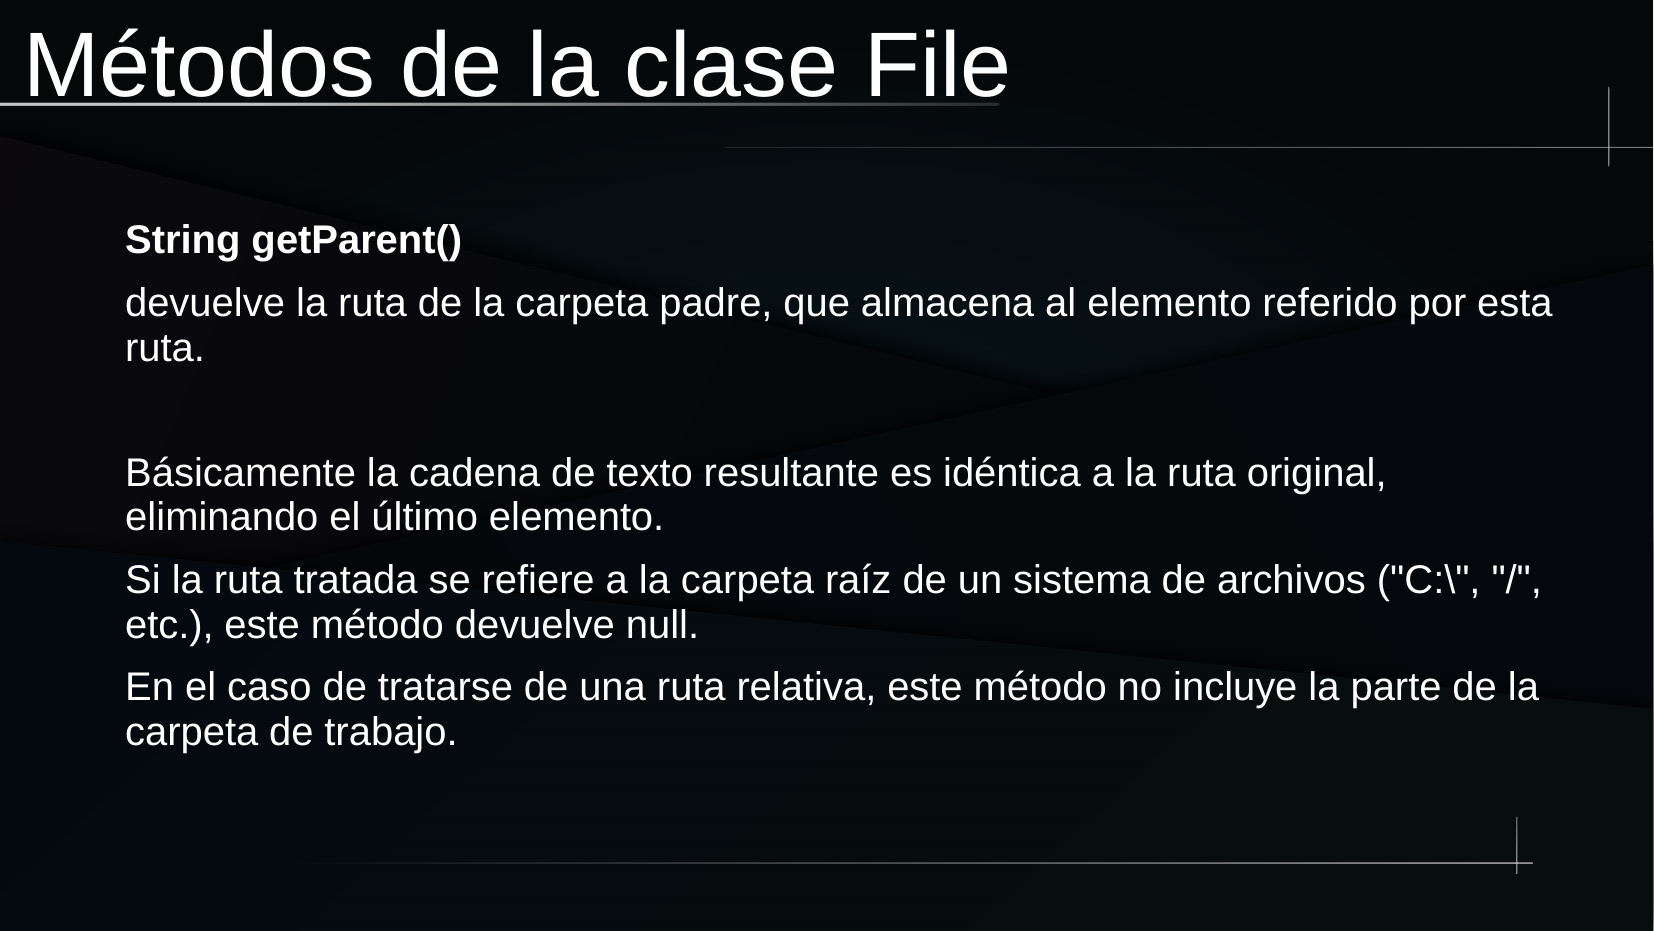

# Métodos de la clase File
String getParent()
devuelve la ruta de la carpeta padre, que almacena al elemento referido por esta ruta.
Básicamente la cadena de texto resultante es idéntica a la ruta original, eliminando el último elemento.
Si la ruta tratada se refiere a la carpeta raíz de un sistema de archivos ("C:\", "/", etc.), este método devuelve null.
En el caso de tratarse de una ruta relativa, este método no incluye la parte de la carpeta de trabajo.